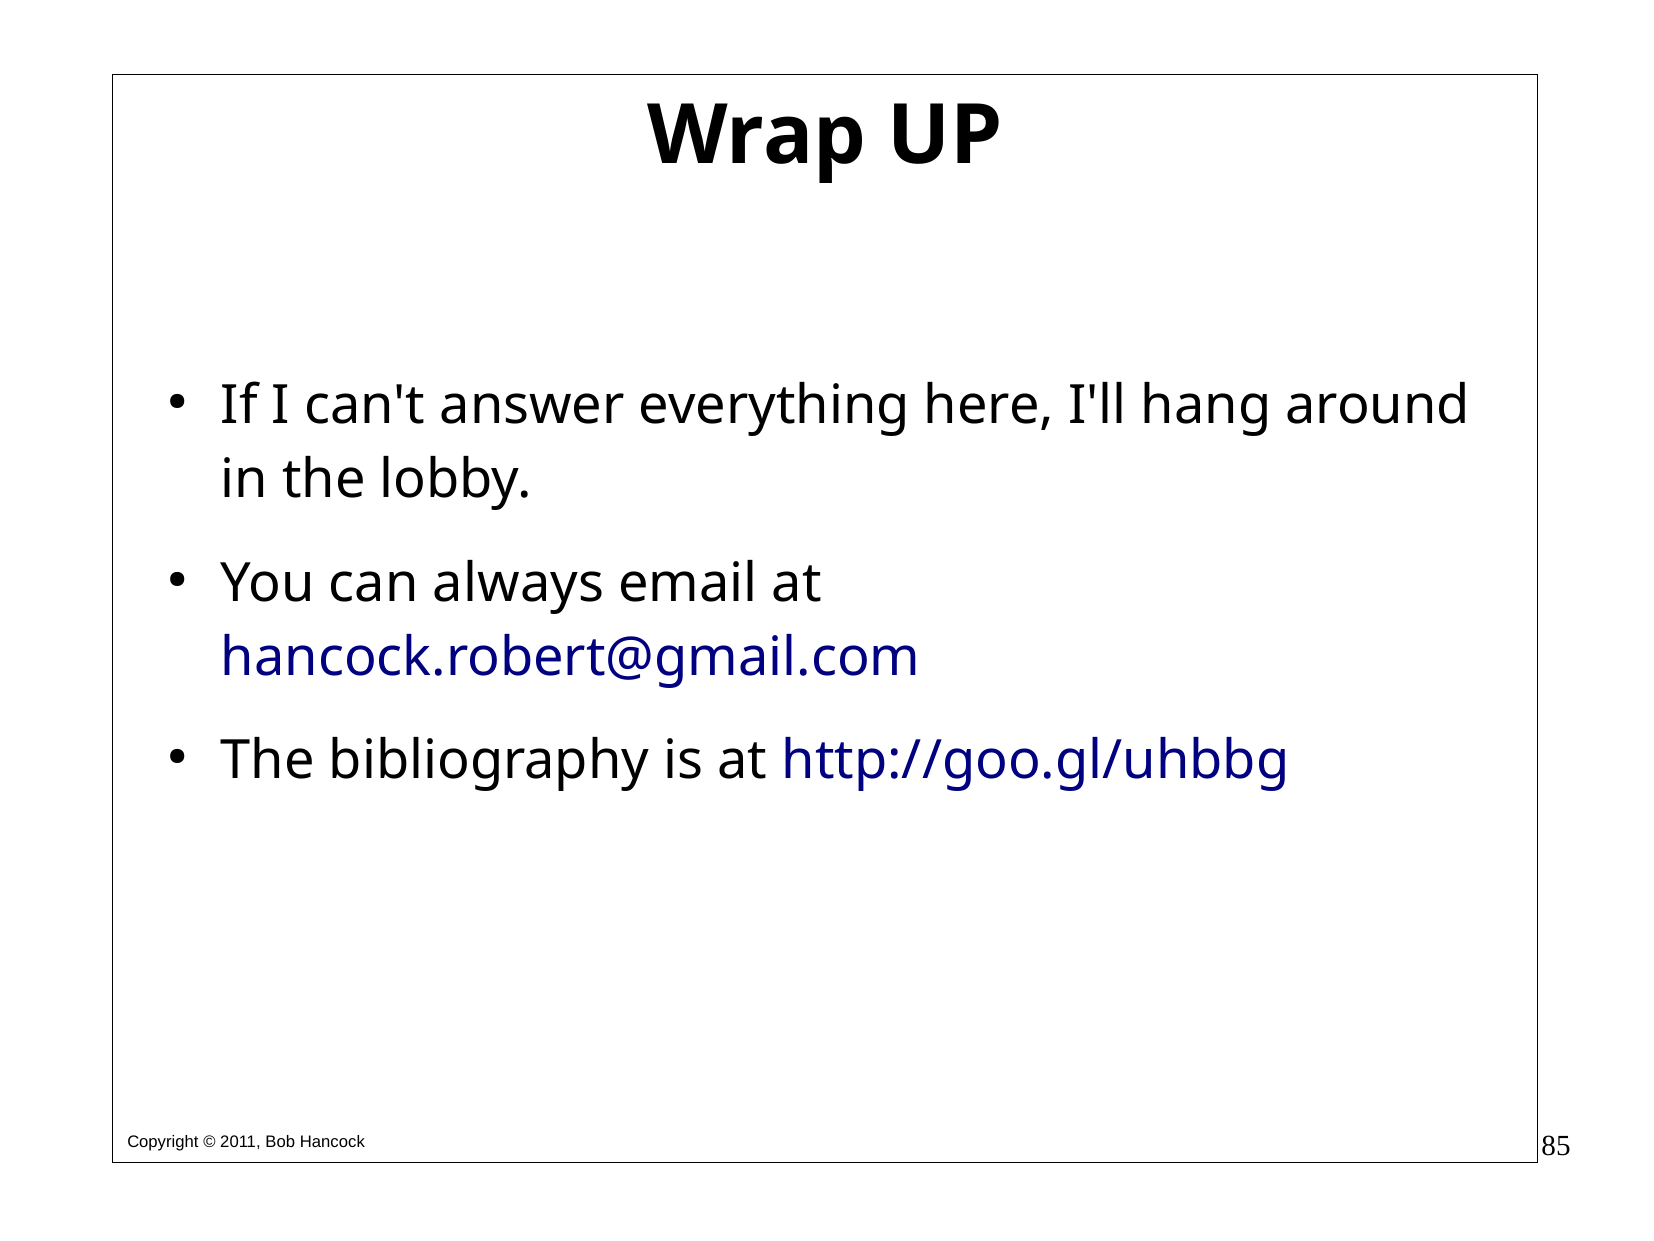

# Wrap UP
If I can't answer everything here, I'll hang around in the lobby.
You can always email at hancock.robert@gmail.com
The bibliography is at http://goo.gl/uhbbg
Copyright © 2011, Bob Hancock
85